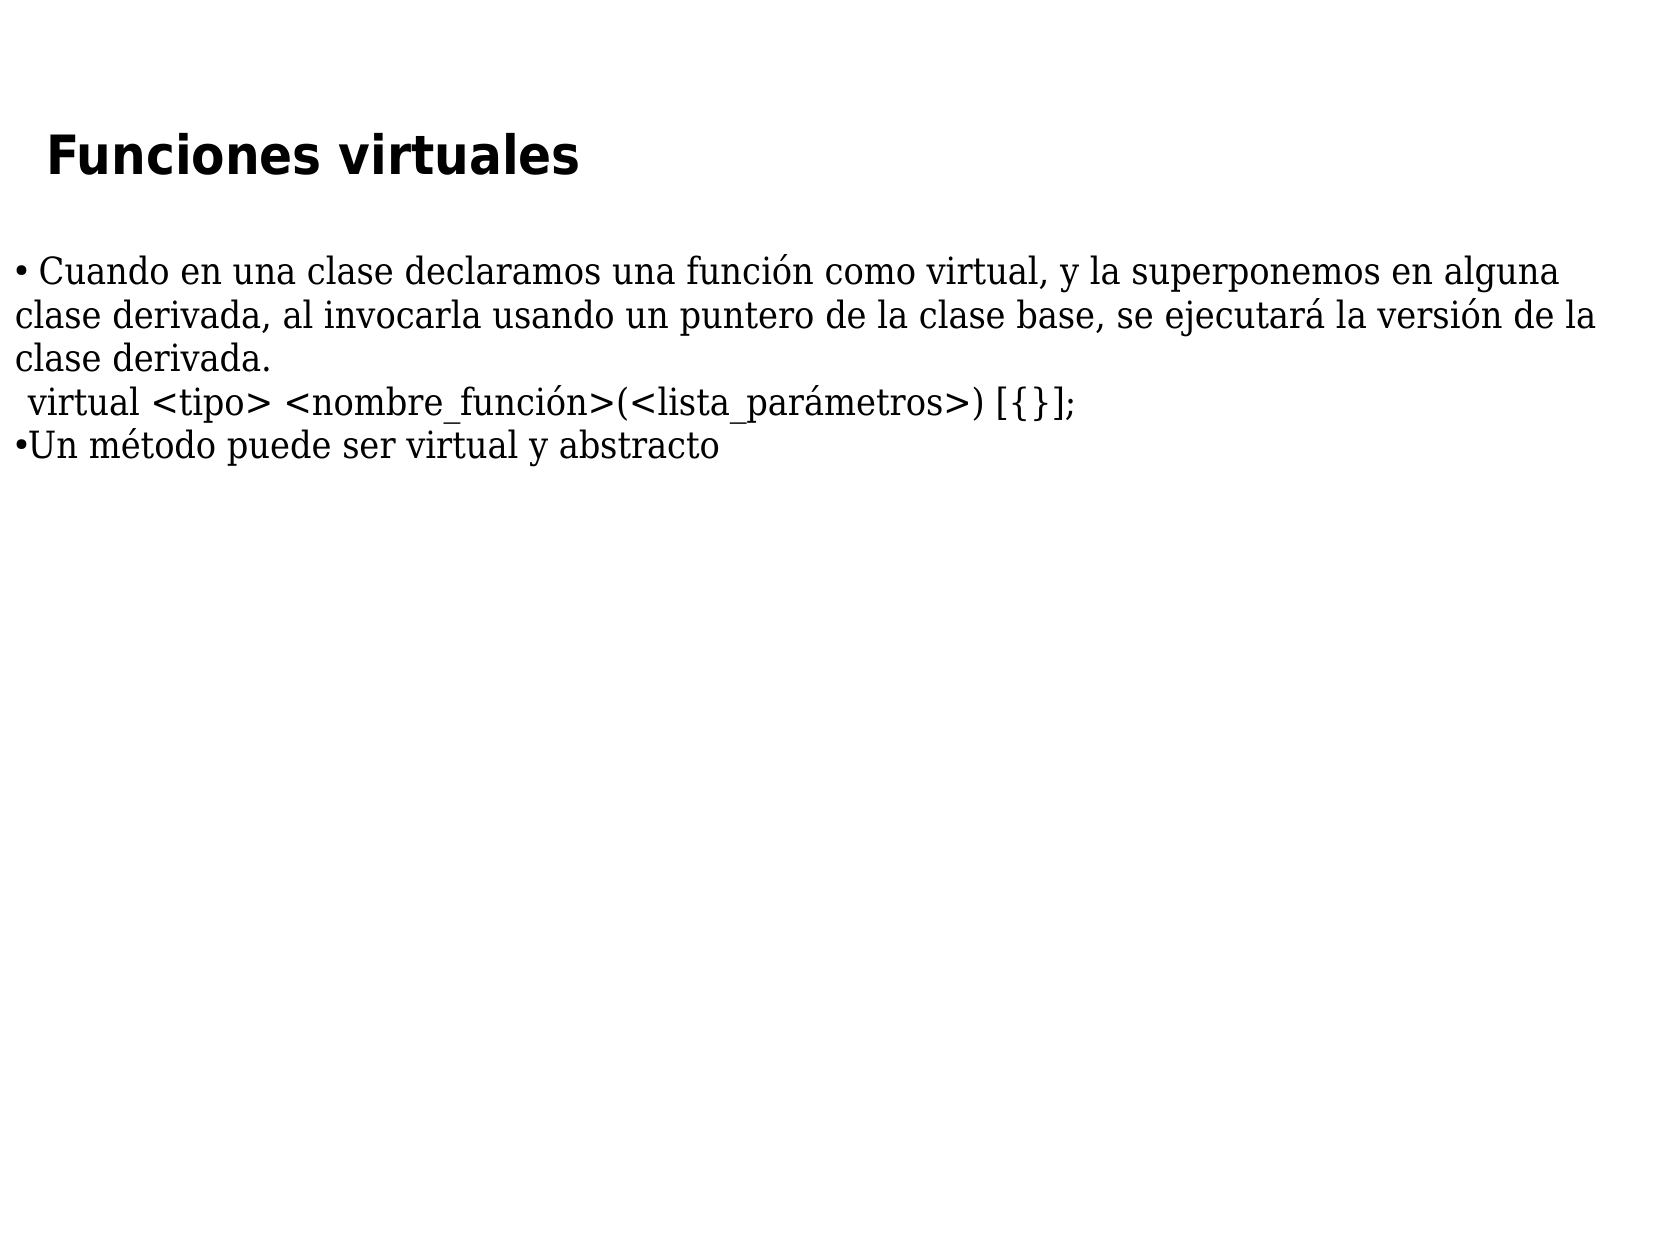

Funciones virtuales
 Cuando en una clase declaramos una función como virtual, y la superponemos en alguna clase derivada, al invocarla usando un puntero de la clase base, se ejecutará la versión de la clase derivada.
virtual <tipo> <nombre_función>(<lista_parámetros>) [{}];
Un método puede ser virtual y abstracto